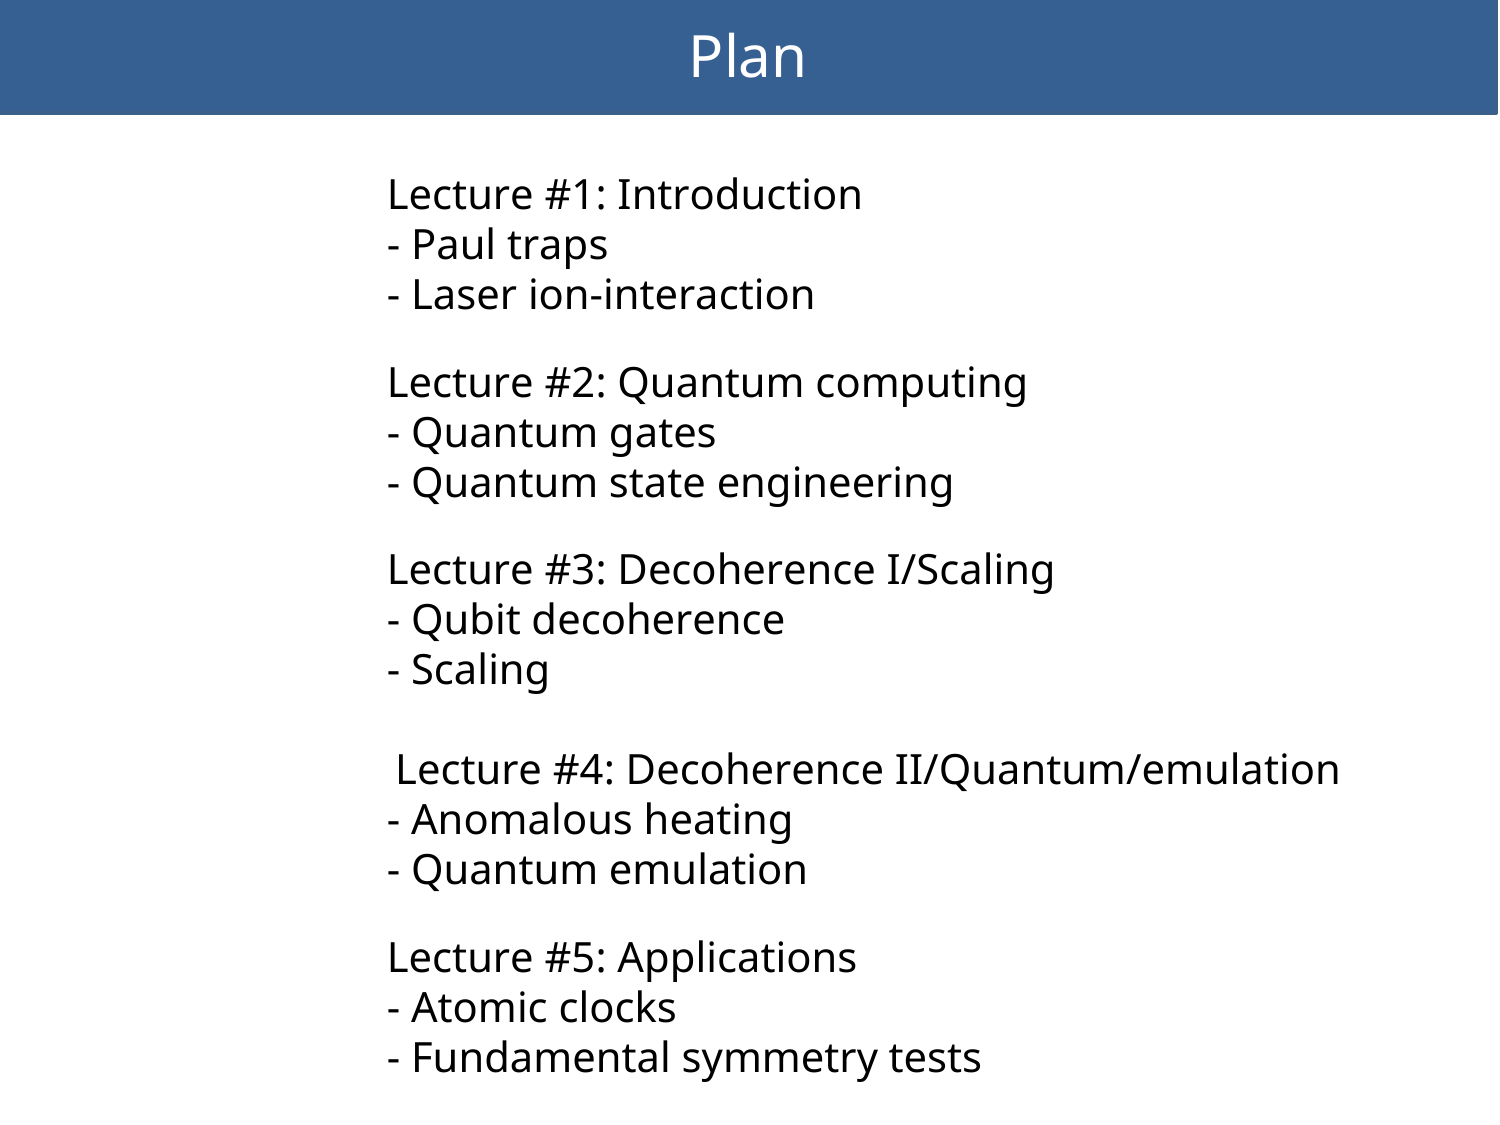

# Plan
Lecture #1: Introduction
- Paul traps
- Laser ion-interaction
Lecture #2: Quantum computing
- Quantum gates
- Quantum state engineering
Lecture #3: Decoherence I/Scaling
- Qubit decoherence
- Scaling
 Lecture #4: Decoherence II/Quantum/emulation
- Anomalous heating
- Quantum emulation
Lecture #5: Applications
- Atomic clocks
- Fundamental symmetry tests